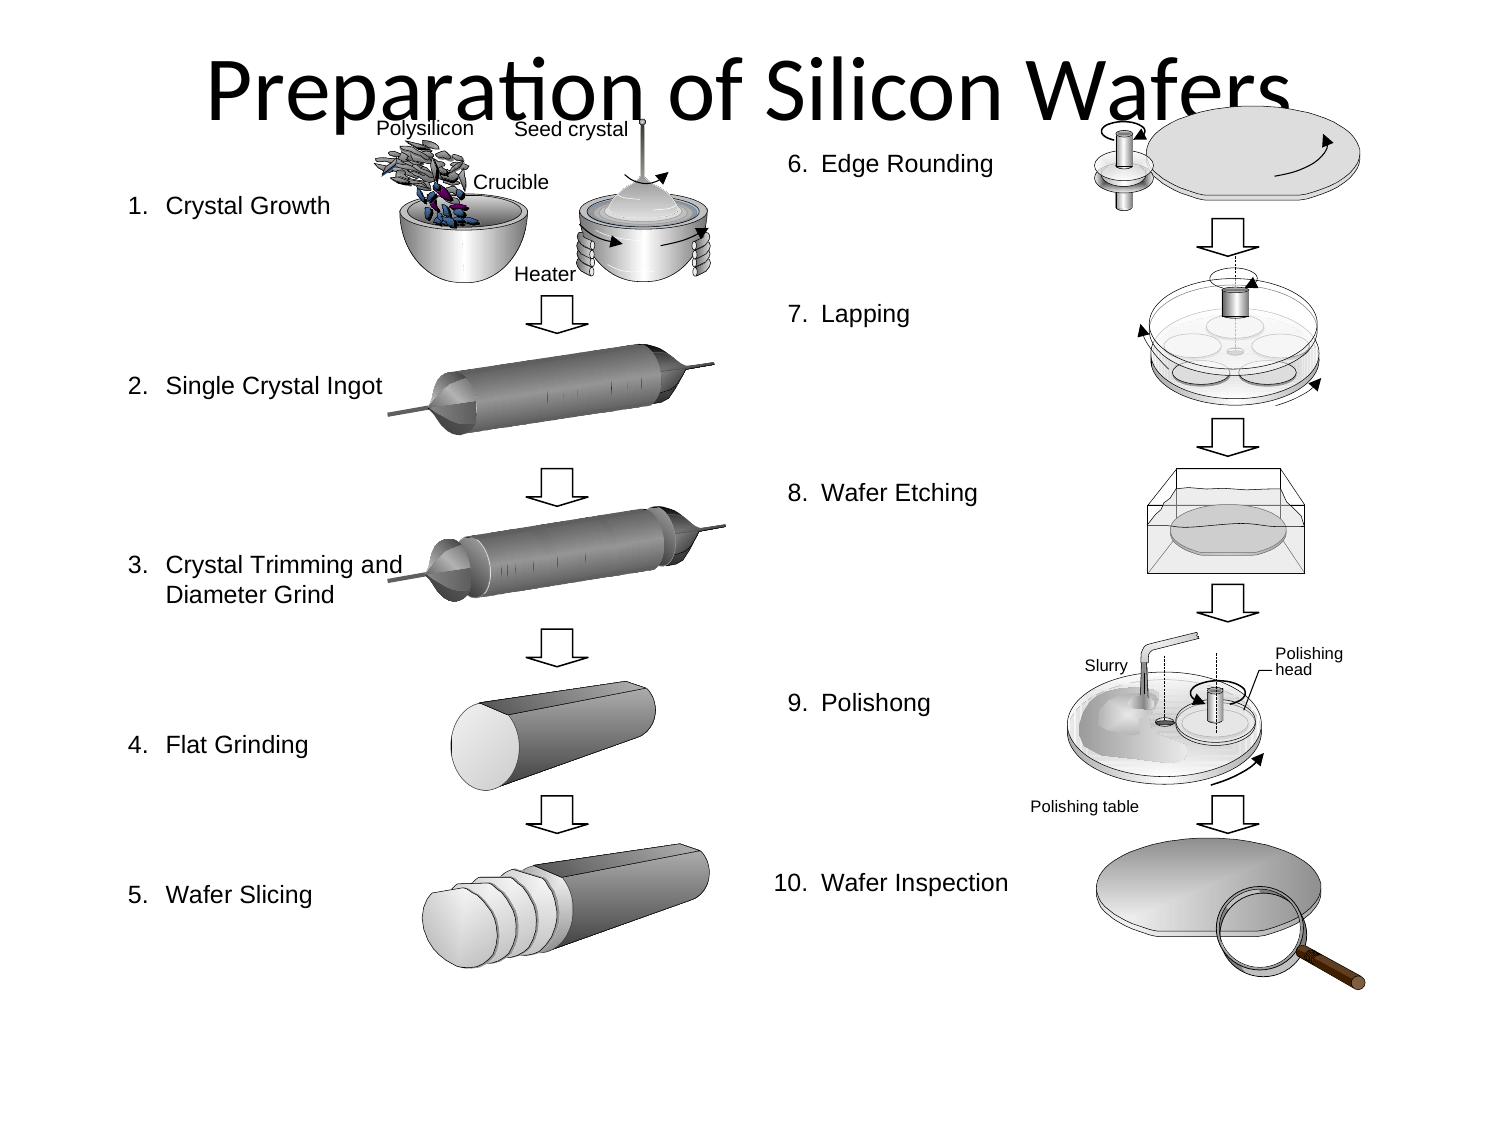

# Preparation of Silicon Wafers
Polysilicon
Seed crystal
Crucible
Heater
 6.	Edge Rounding
 7.	Lapping
 8.	Wafer Etching
 9.	Polishong
10.	Wafer Inspection
1.	Crystal Growth
2.	Single Crystal Ingot
3.	Crystal Trimming and Diameter Grind
4.	Flat Grinding
5.	Wafer Slicing
Polishing head
Slurry
Polishing table